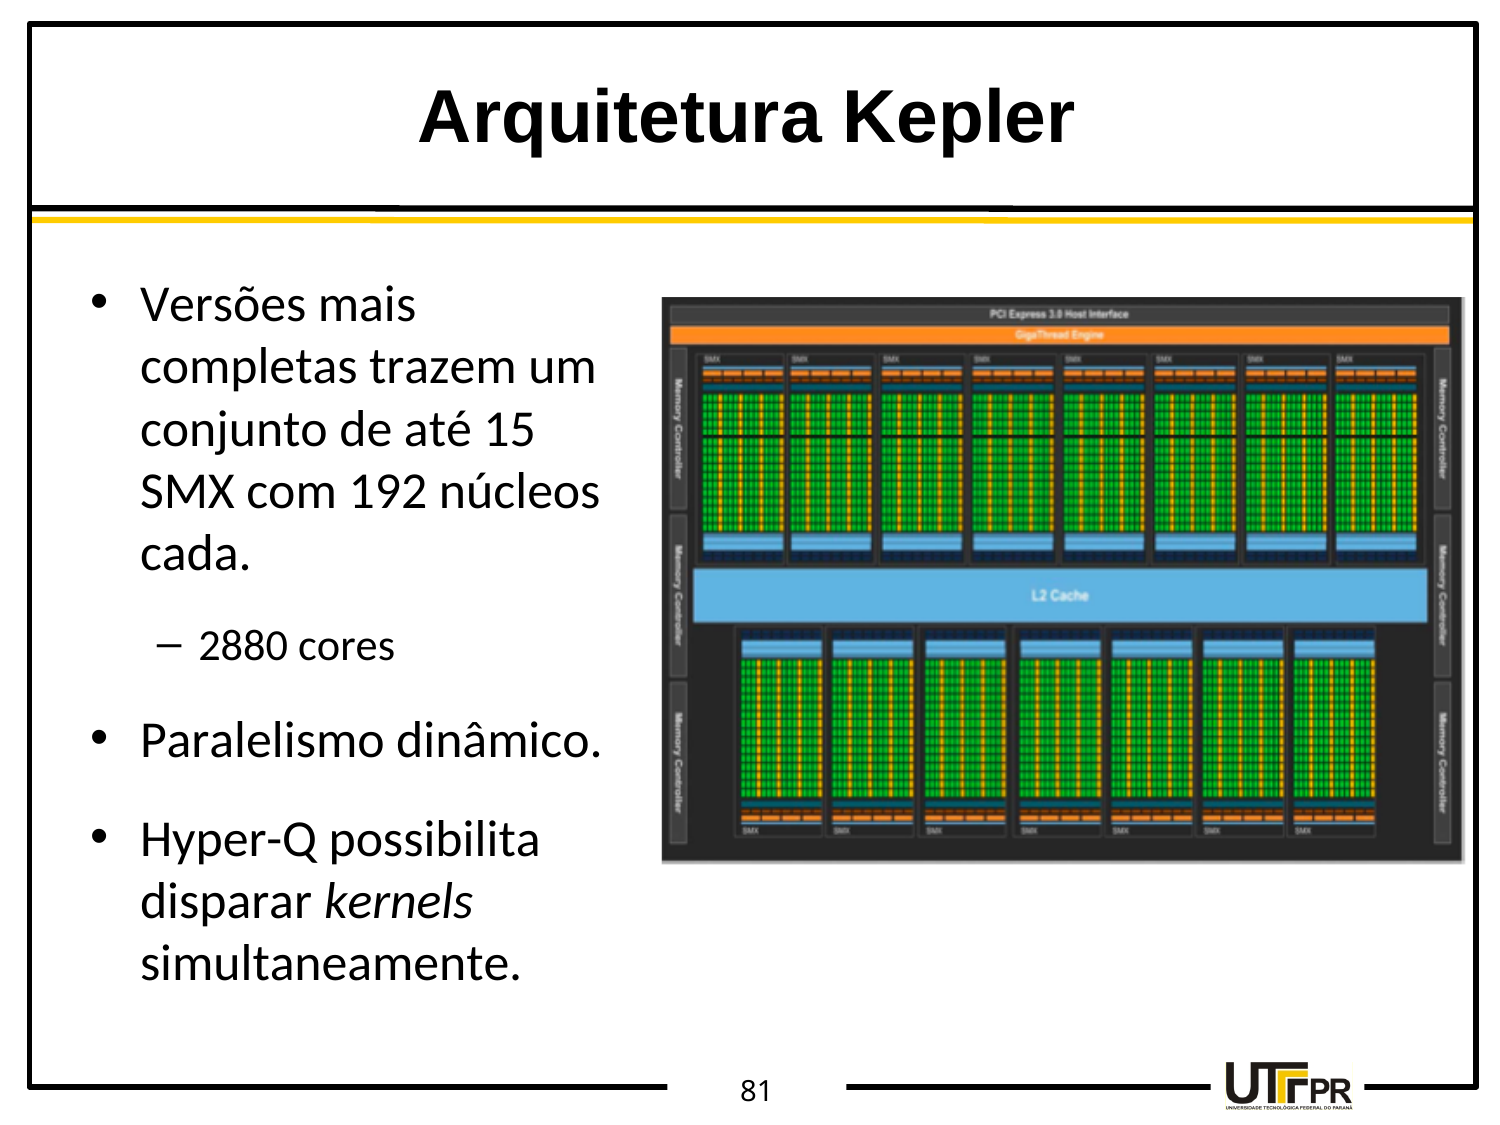

Arquitetura Kepler
# Versões mais completas trazem um conjunto de até 15 SMX com 192 núcleos cada.
2880 cores
Paralelismo dinâmico.
Hyper-Q possibilita disparar kernels simultaneamente.